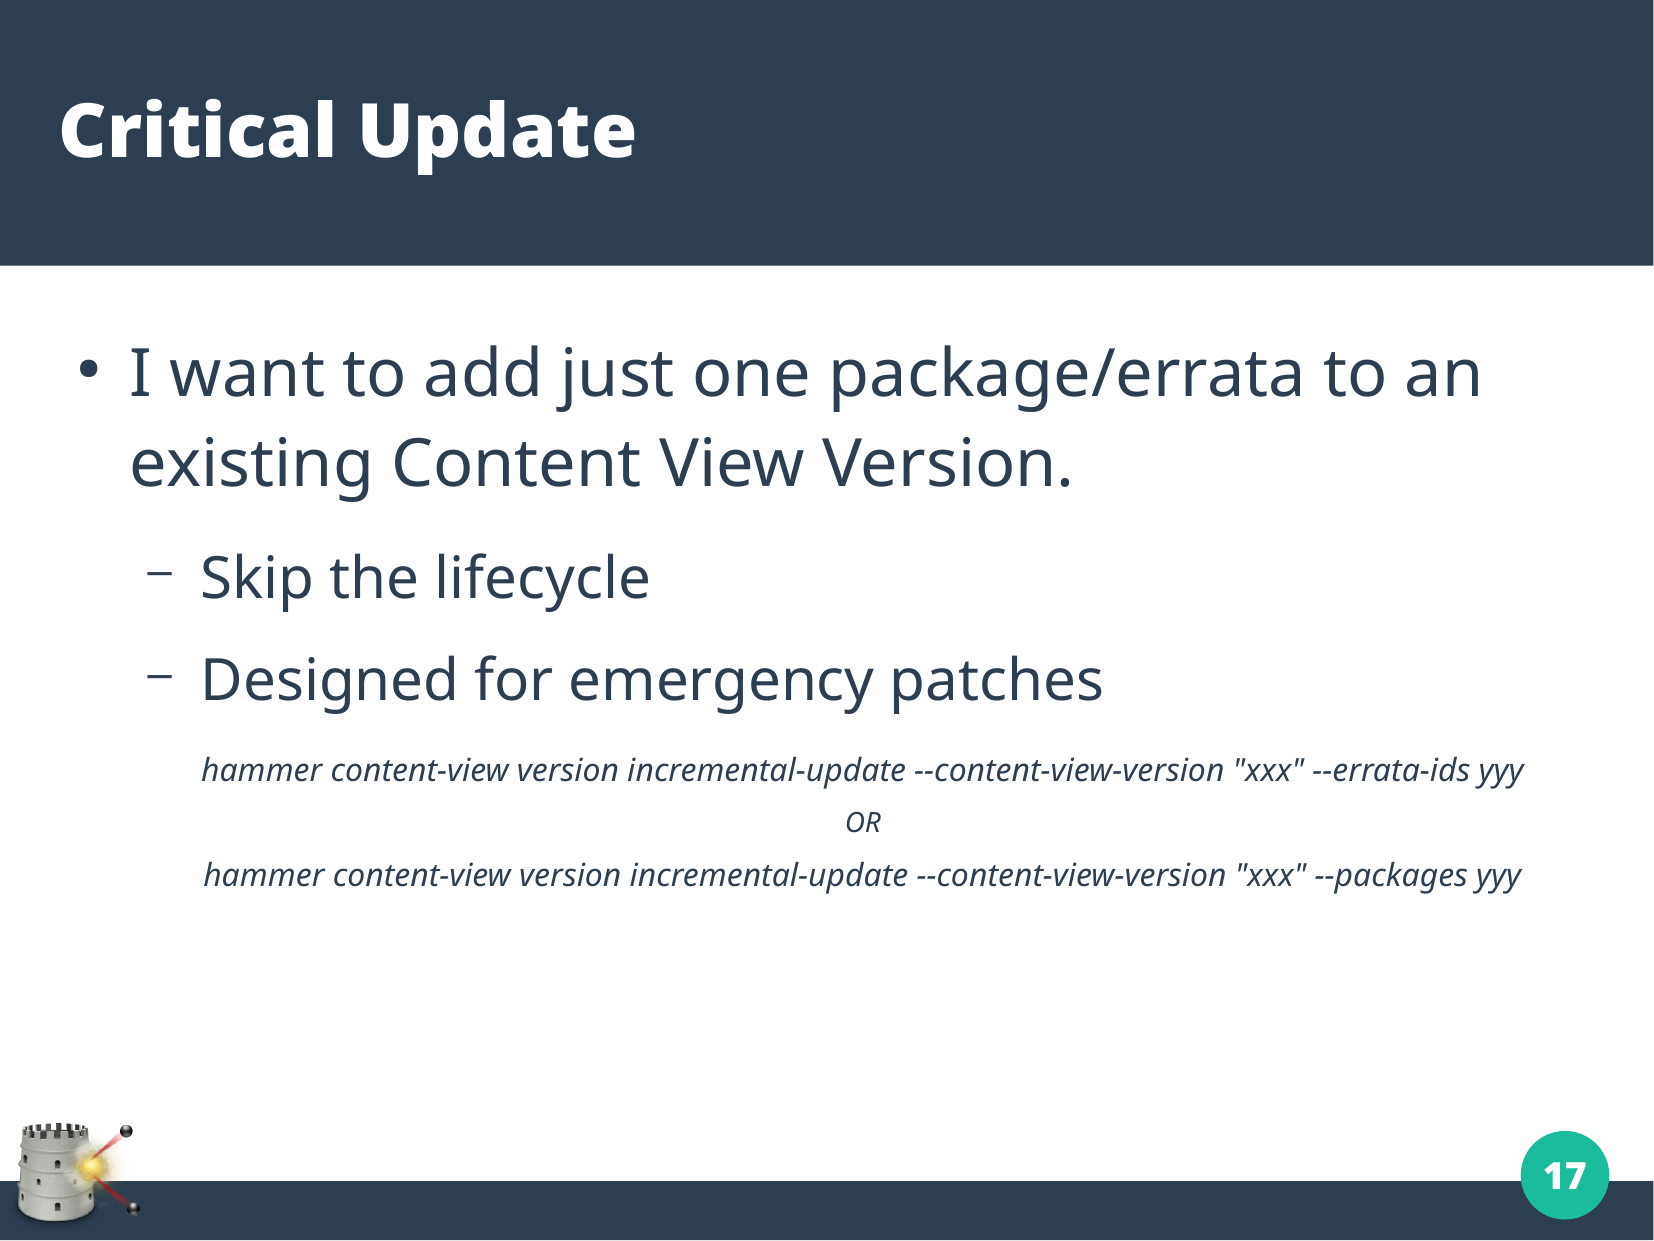

# Critical Update
I want to add just one package/errata to an existing Content View Version.
Skip the lifecycle
Designed for emergency patches
hammer content-view version incremental-update --content-view-version "xxx" --errata-ids yyy
OR
hammer content-view version incremental-update --content-view-version "xxx" --packages yyy
17